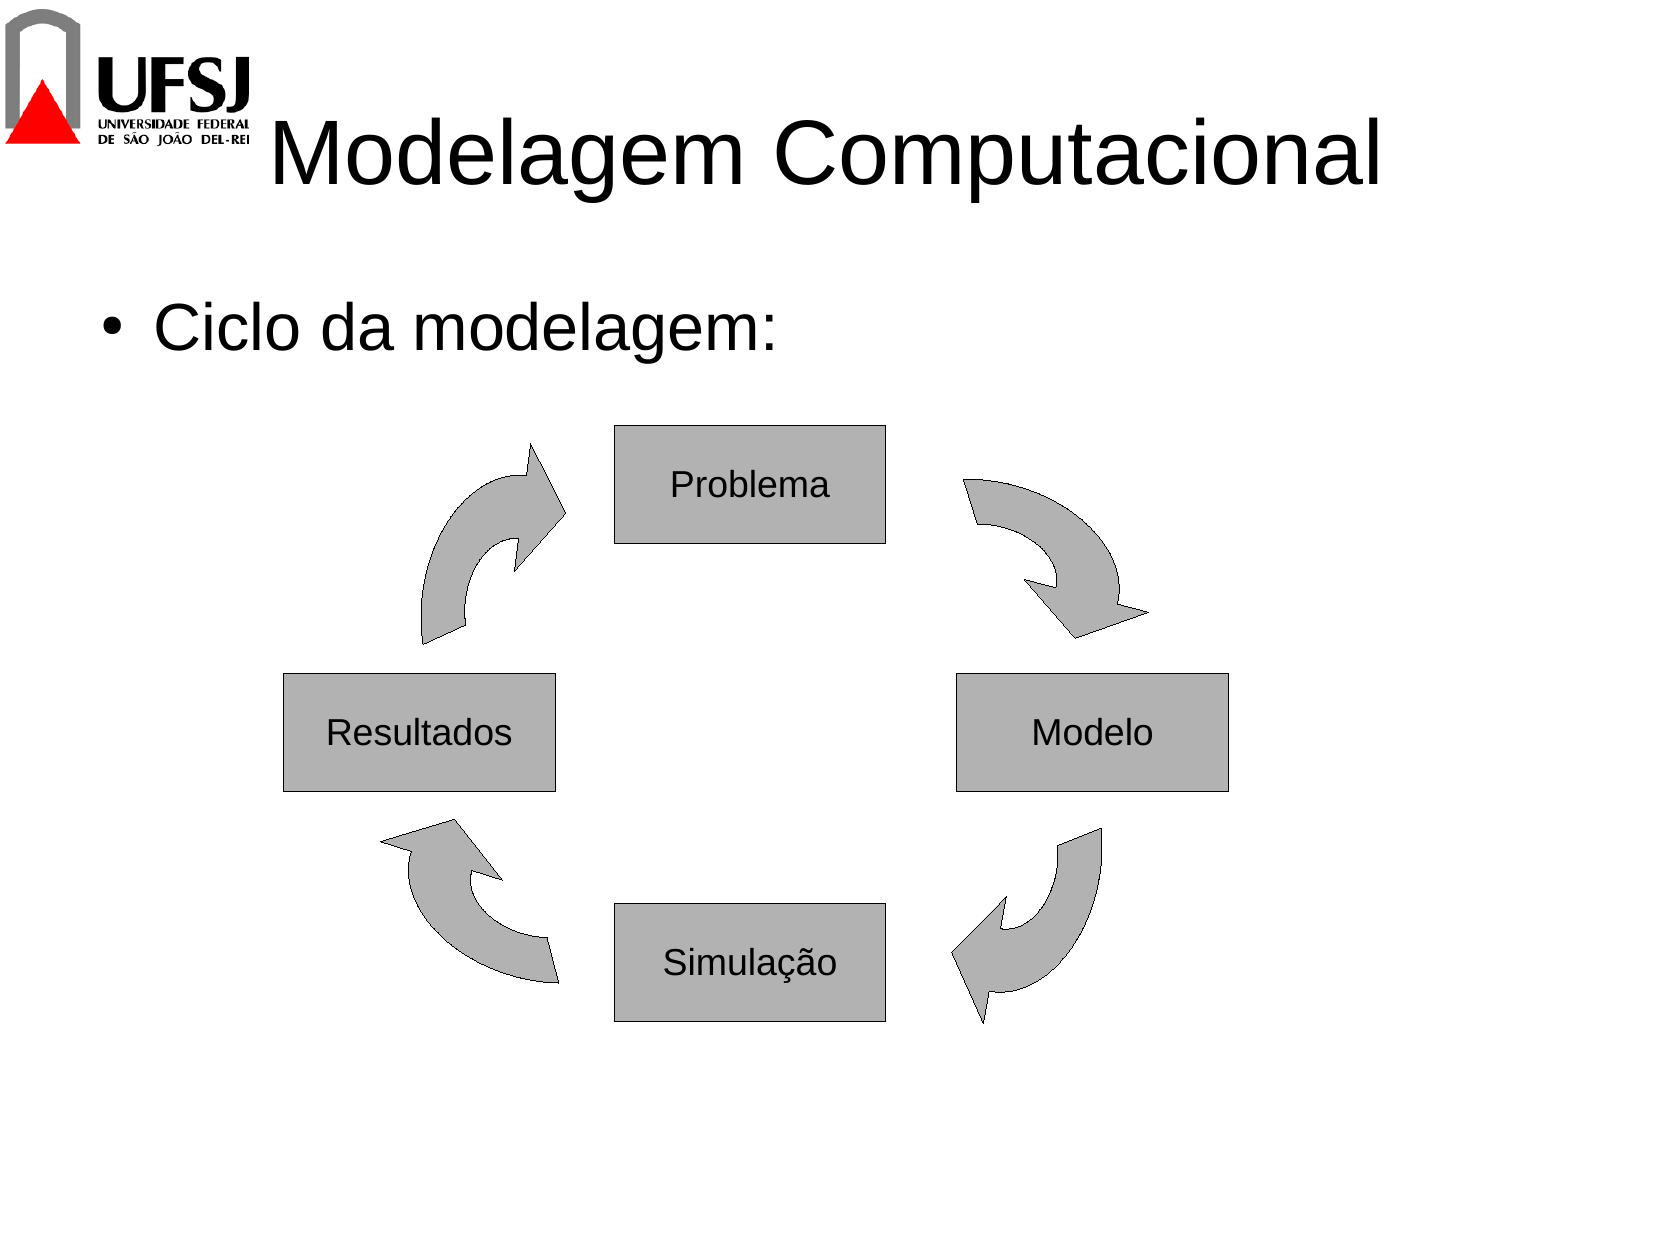

# Modelagem Computacional
Ciclo da modelagem:
Problema
Resultados
Modelo
Simulação